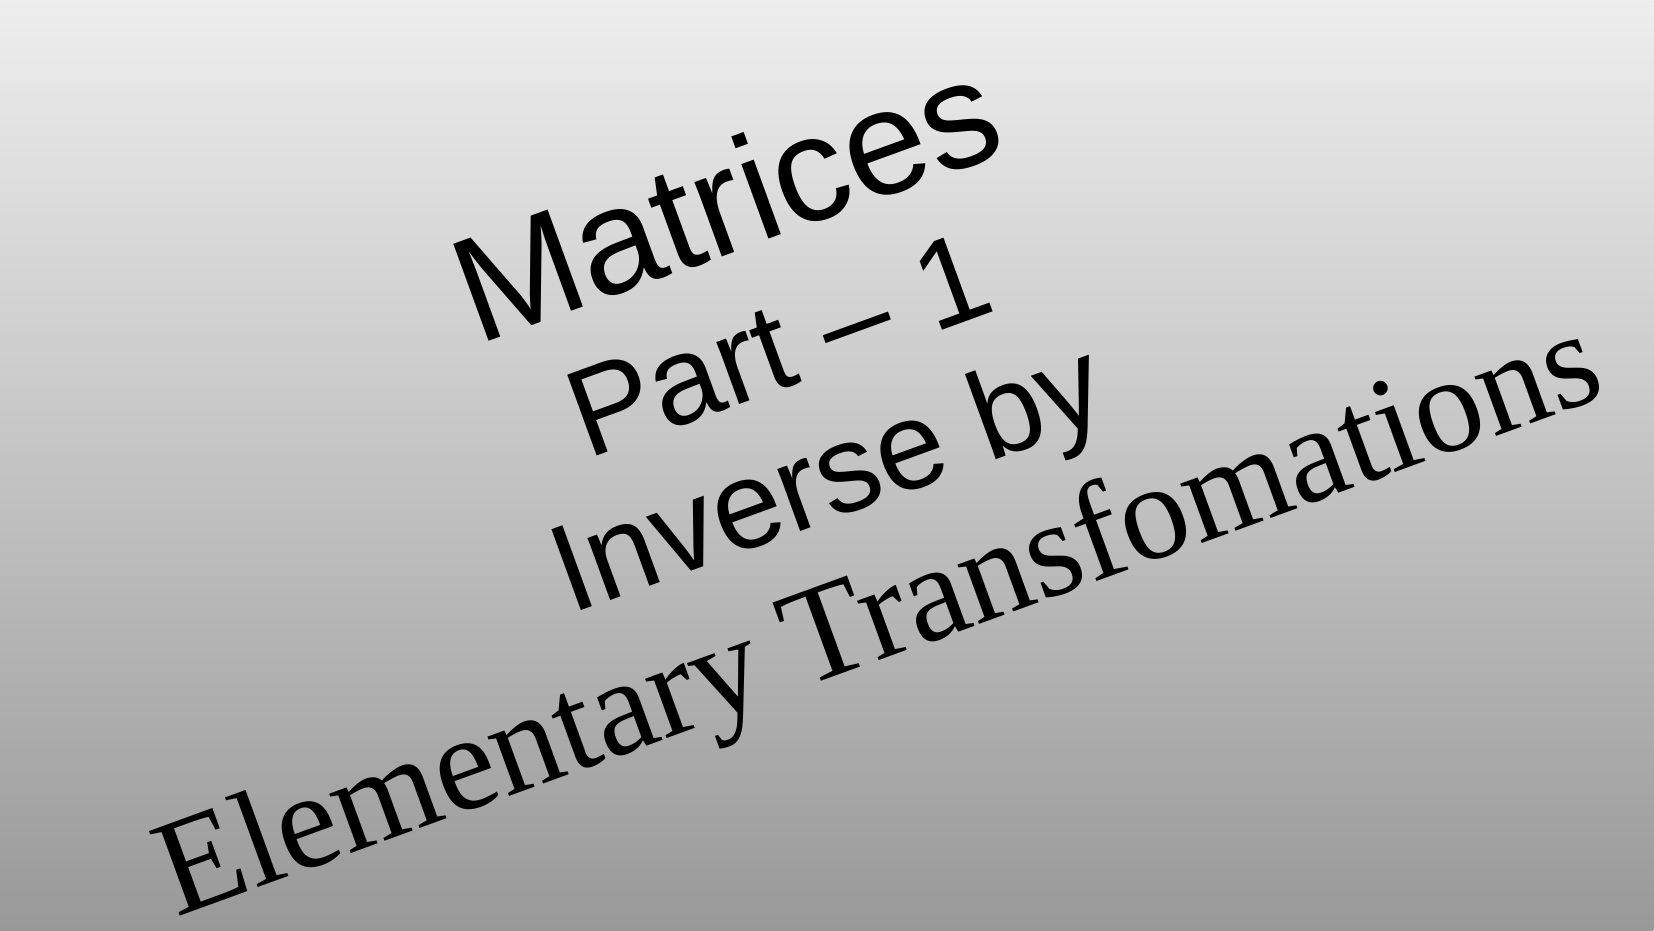

# Matrices Part – 1 Inverse by Elementary Transfomations